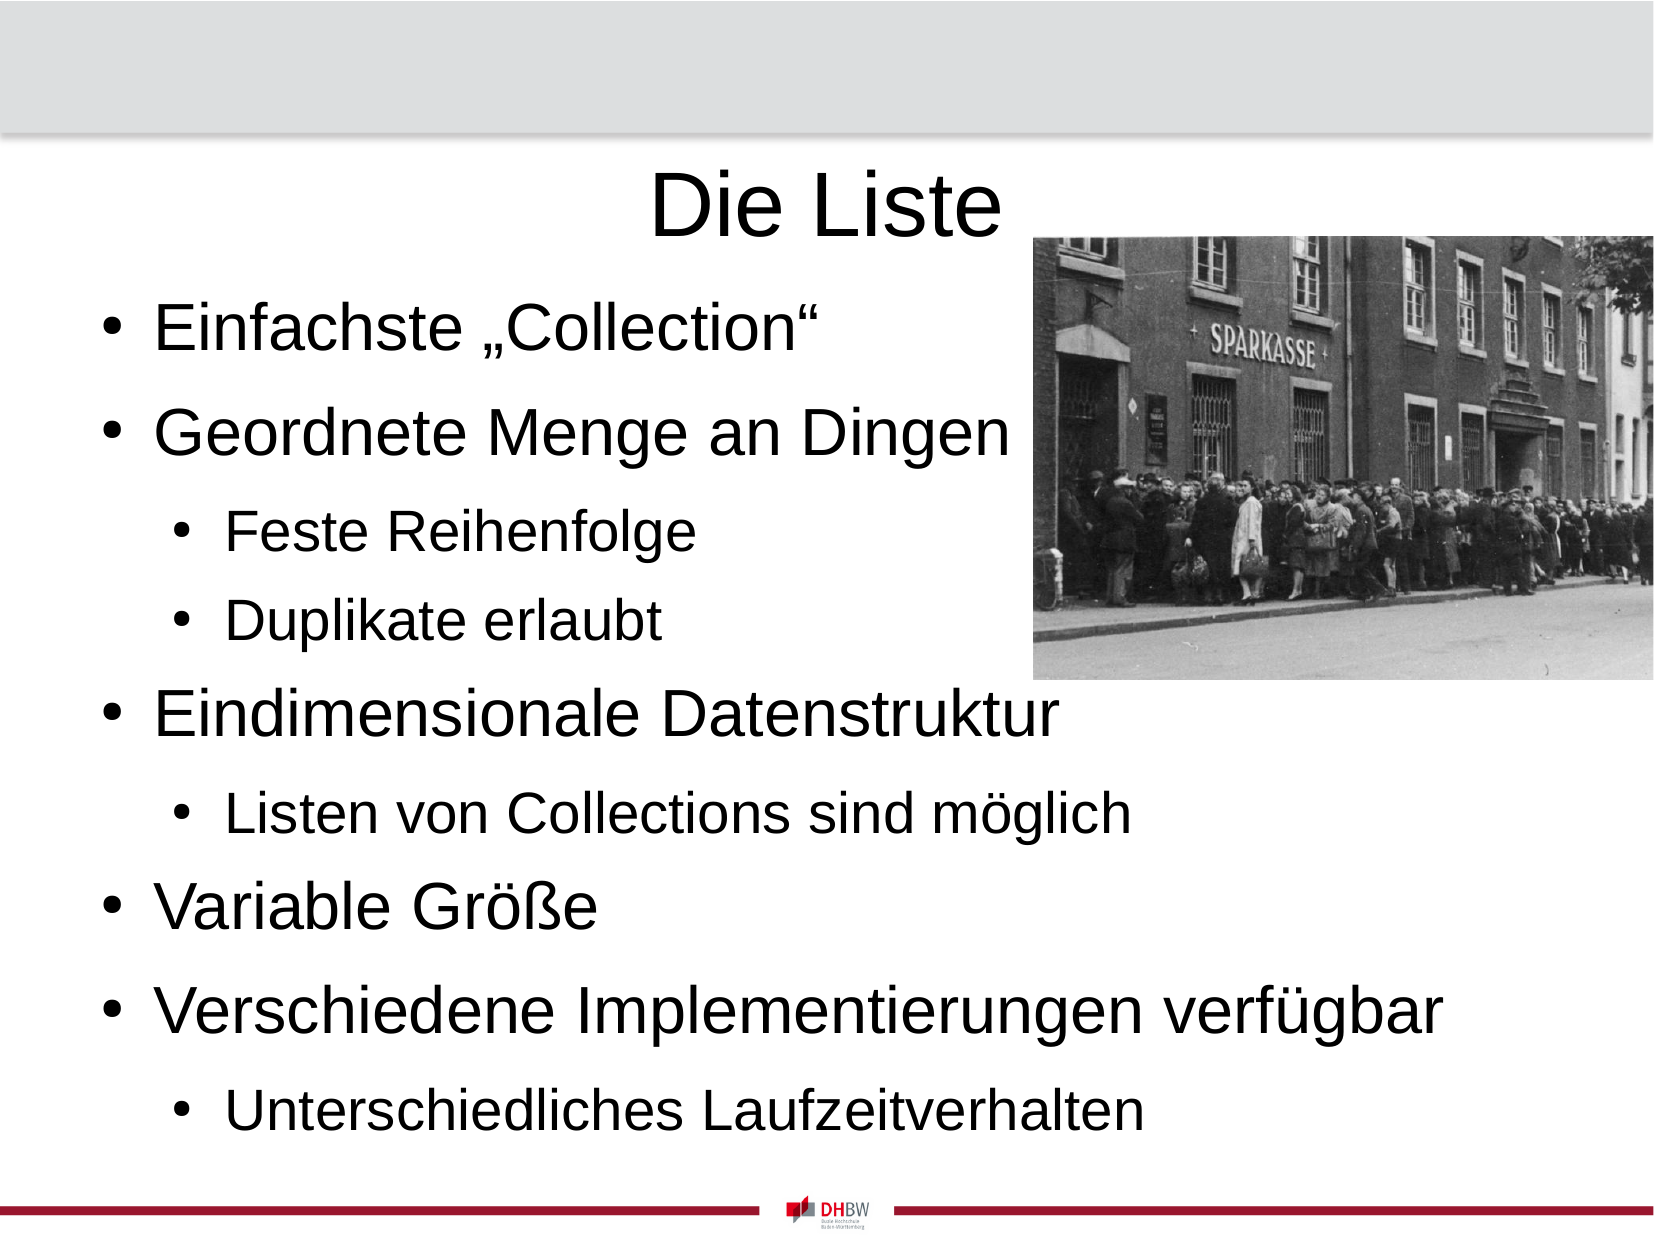

# Die Liste
Einfachste „Collection“
Geordnete Menge an Dingen
Feste Reihenfolge
Duplikate erlaubt
Eindimensionale Datenstruktur
Listen von Collections sind möglich
Variable Größe
Verschiedene Implementierungen verfügbar
Unterschiedliches Laufzeitverhalten